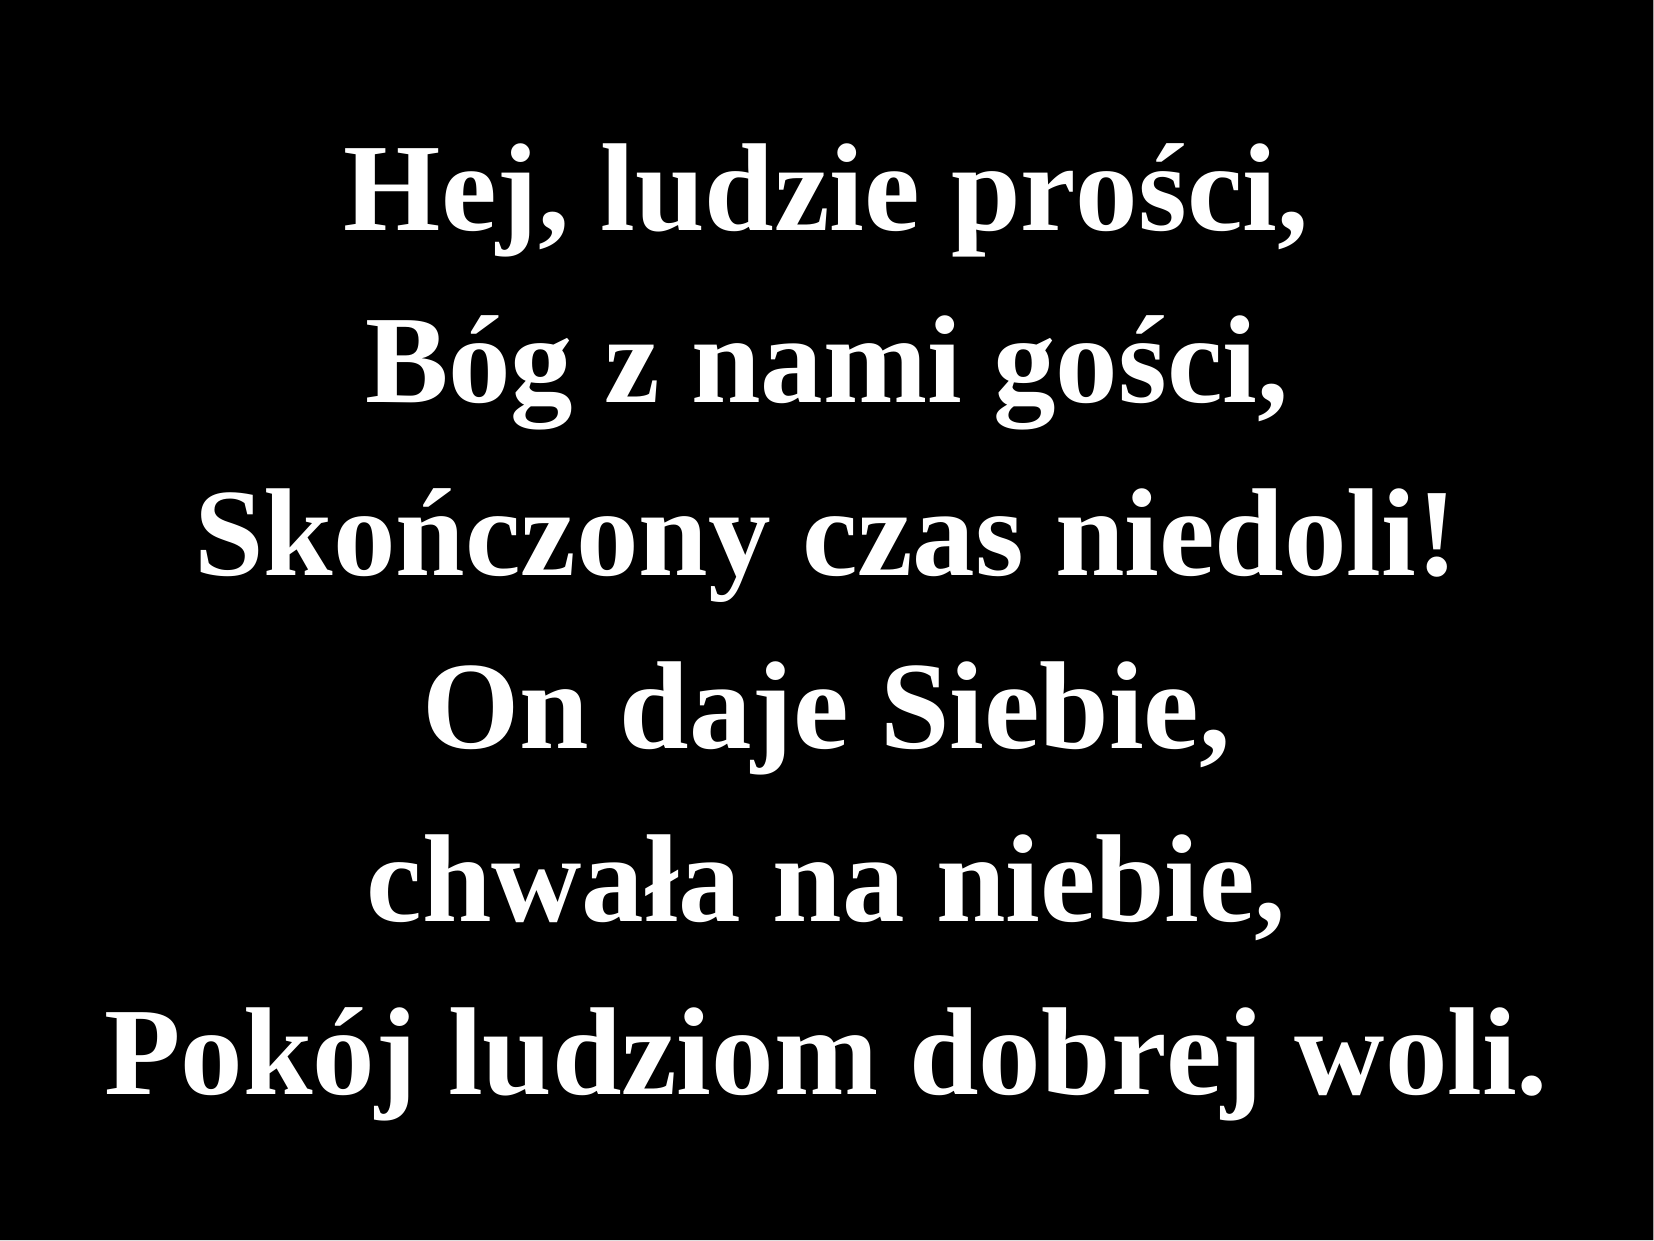

# Hej, ludzie prości, ppp Bóg z nami gości, ppp Skończony czas niedoli! ppp On daje Siebie, ppp chwała na niebie, ppp Pokój ludziom dobrej woli.